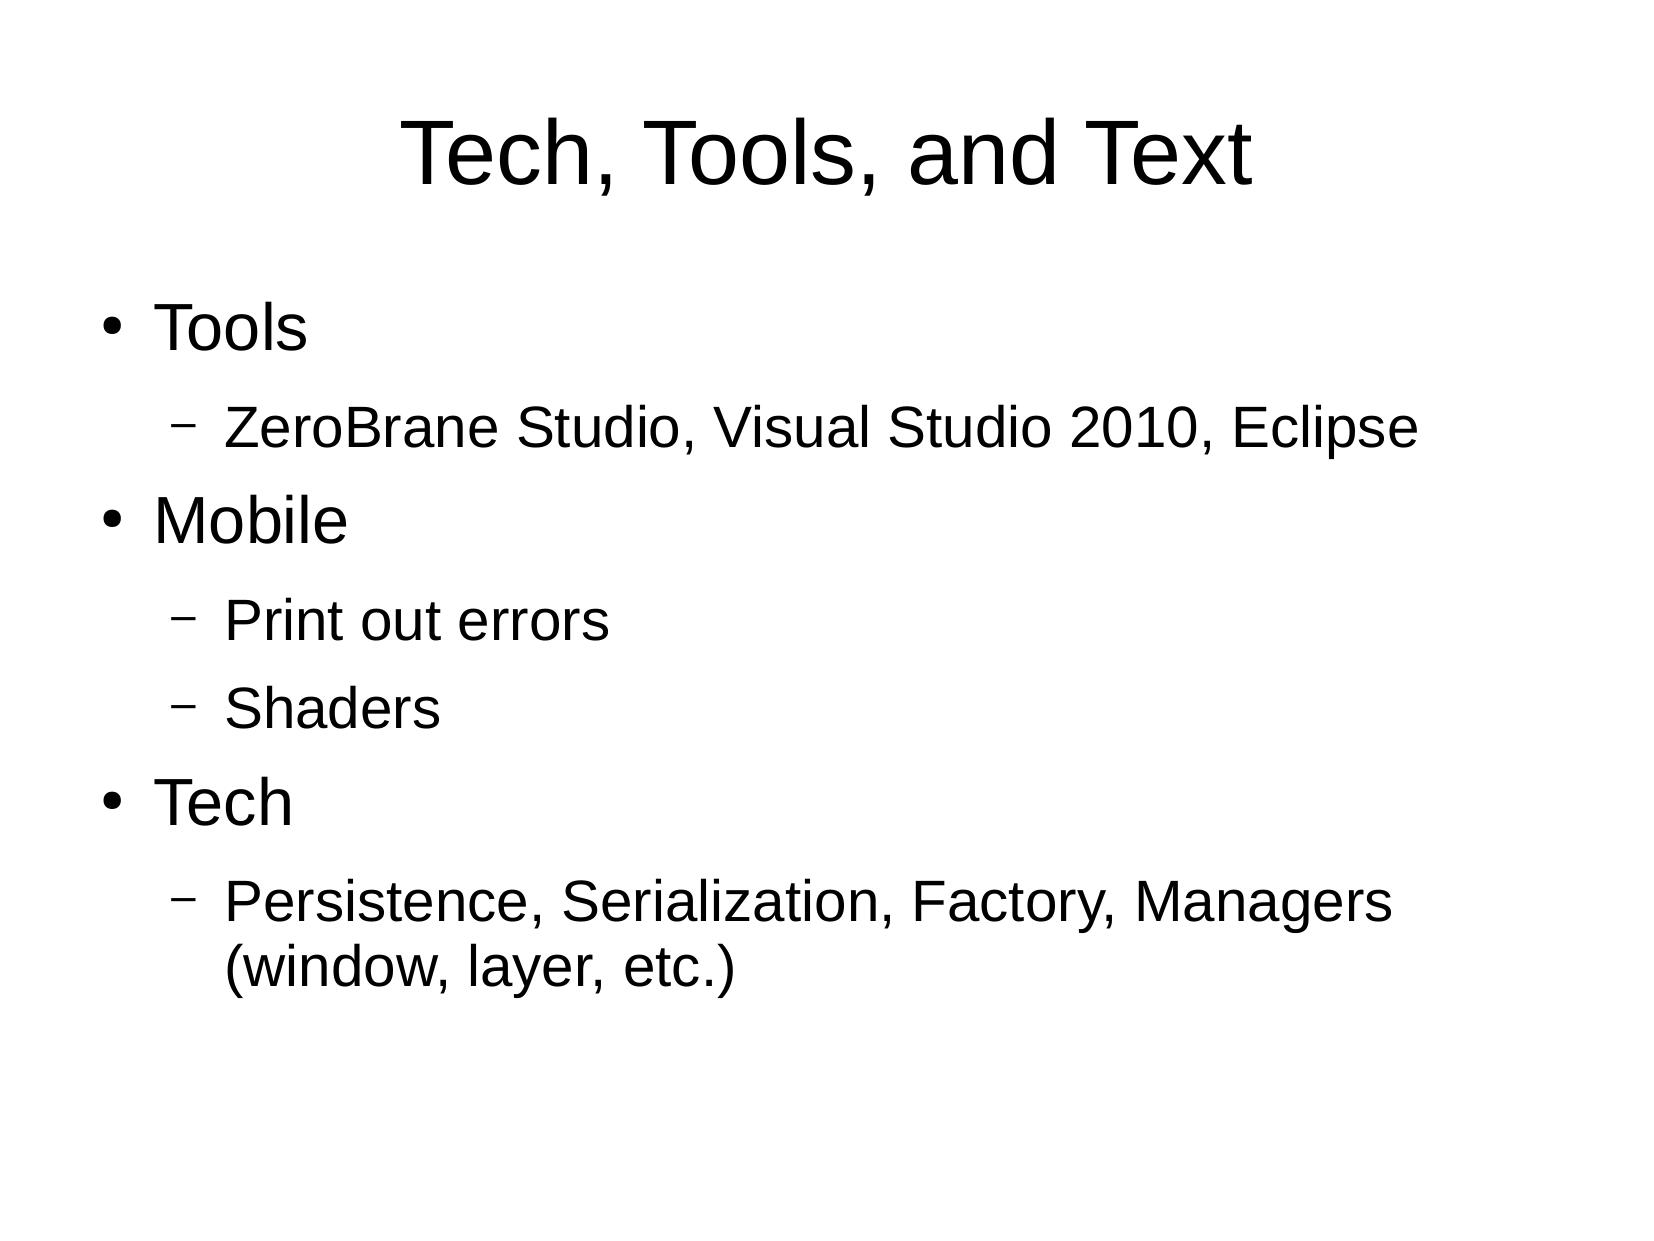

# Tech, Tools, and Text
Tools
ZeroBrane Studio, Visual Studio 2010, Eclipse
Mobile
Print out errors
Shaders
Tech
Persistence, Serialization, Factory, Managers (window, layer, etc.)